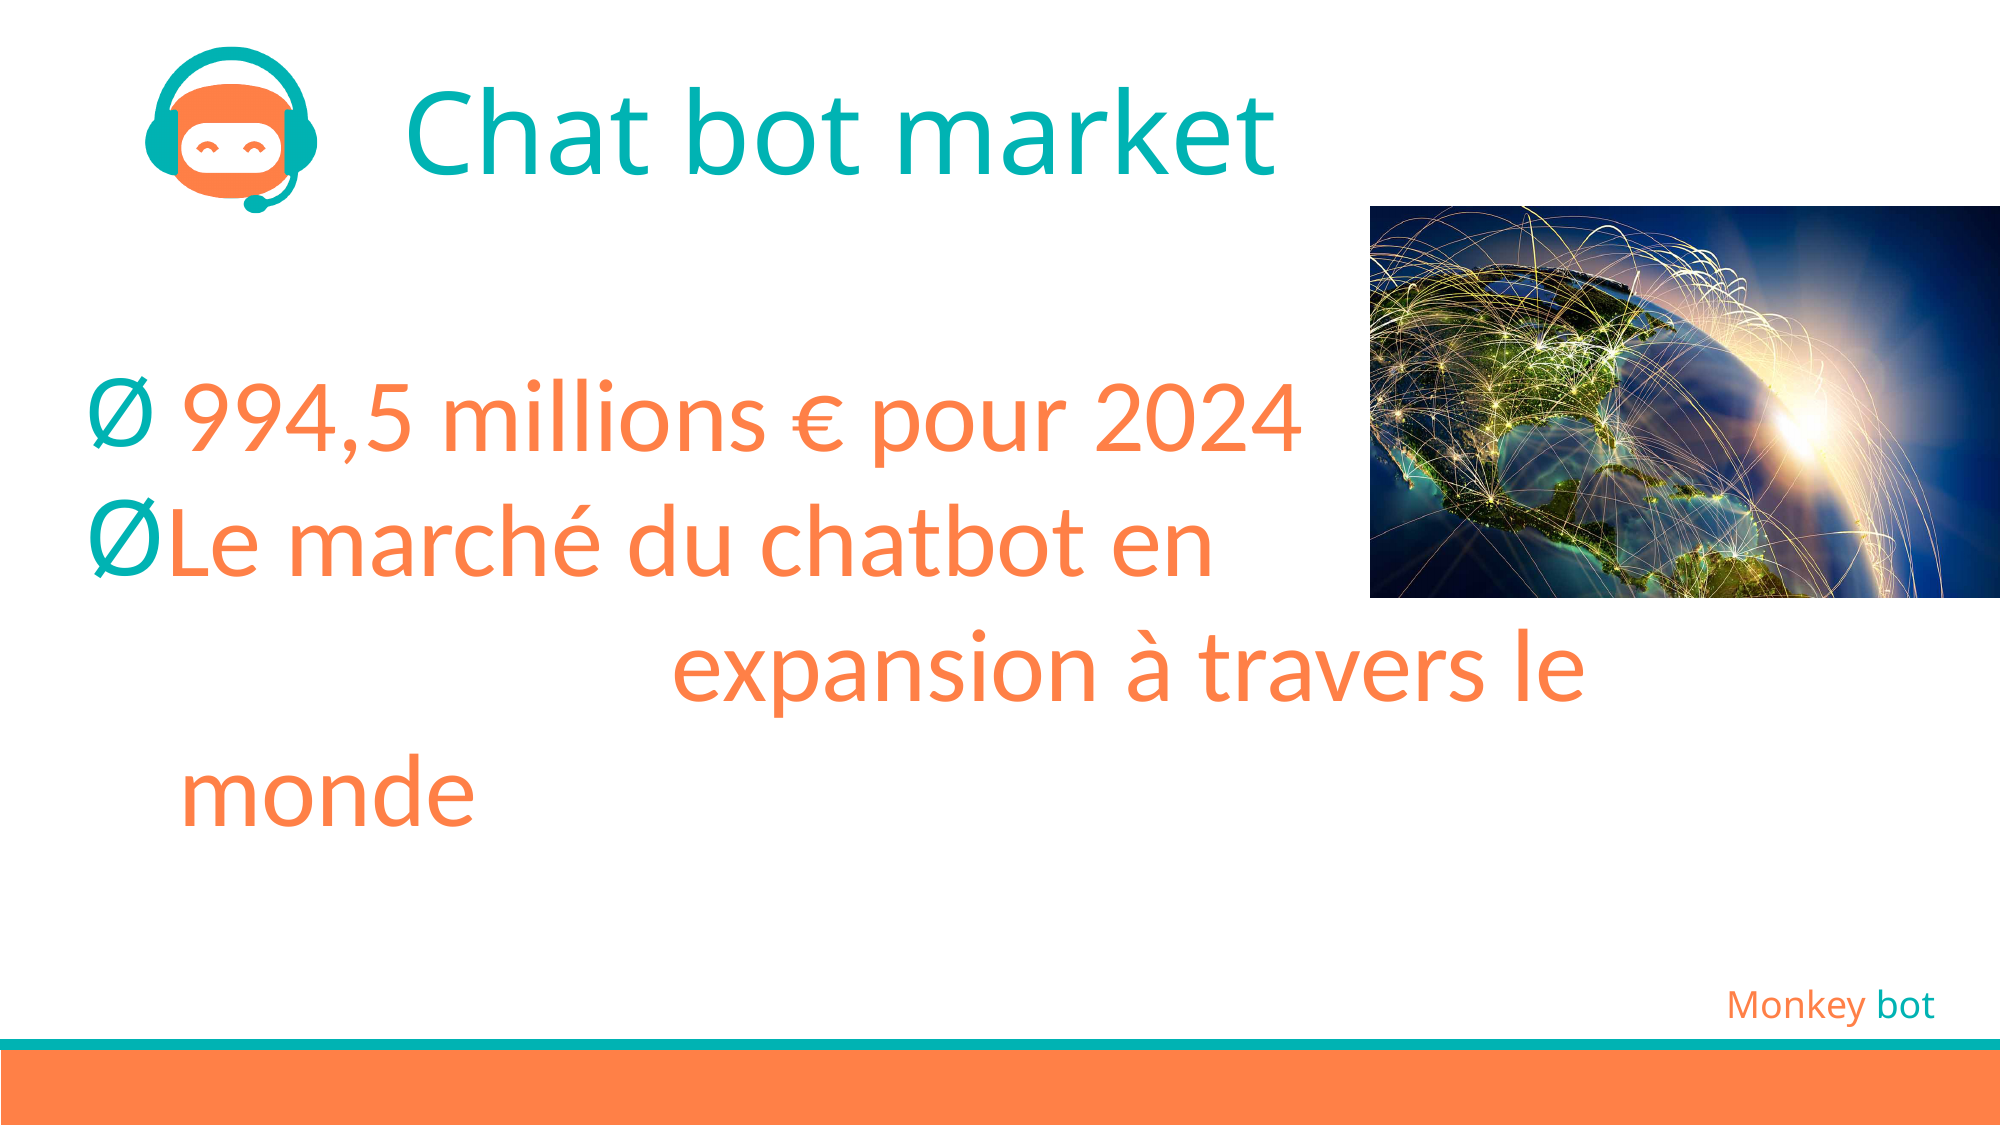

Chat bot market
 994,5 millions € pour 2024
Le marché du chatbot en expansion à travers le monde
Monkey bot